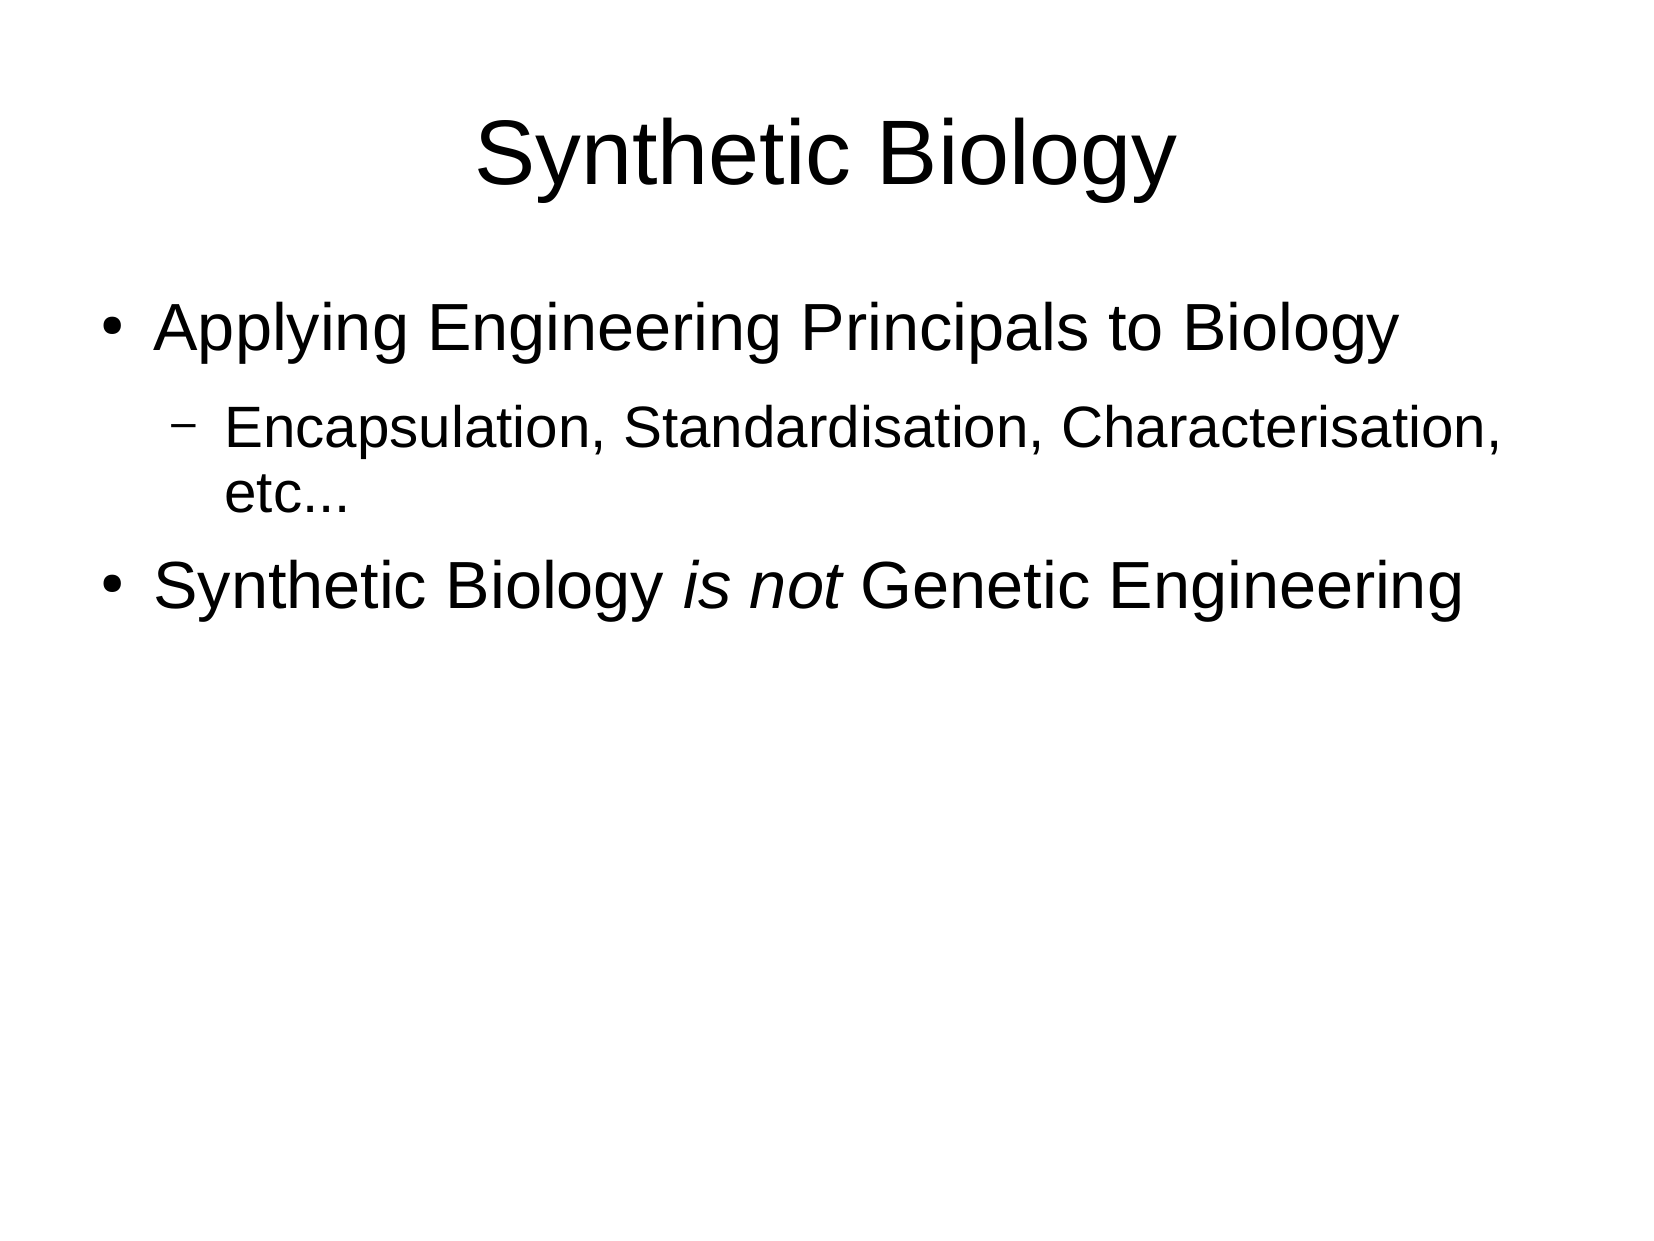

# Synthetic Biology
Applying Engineering Principals to Biology
Encapsulation, Standardisation, Characterisation, etc...
Synthetic Biology is not Genetic Engineering